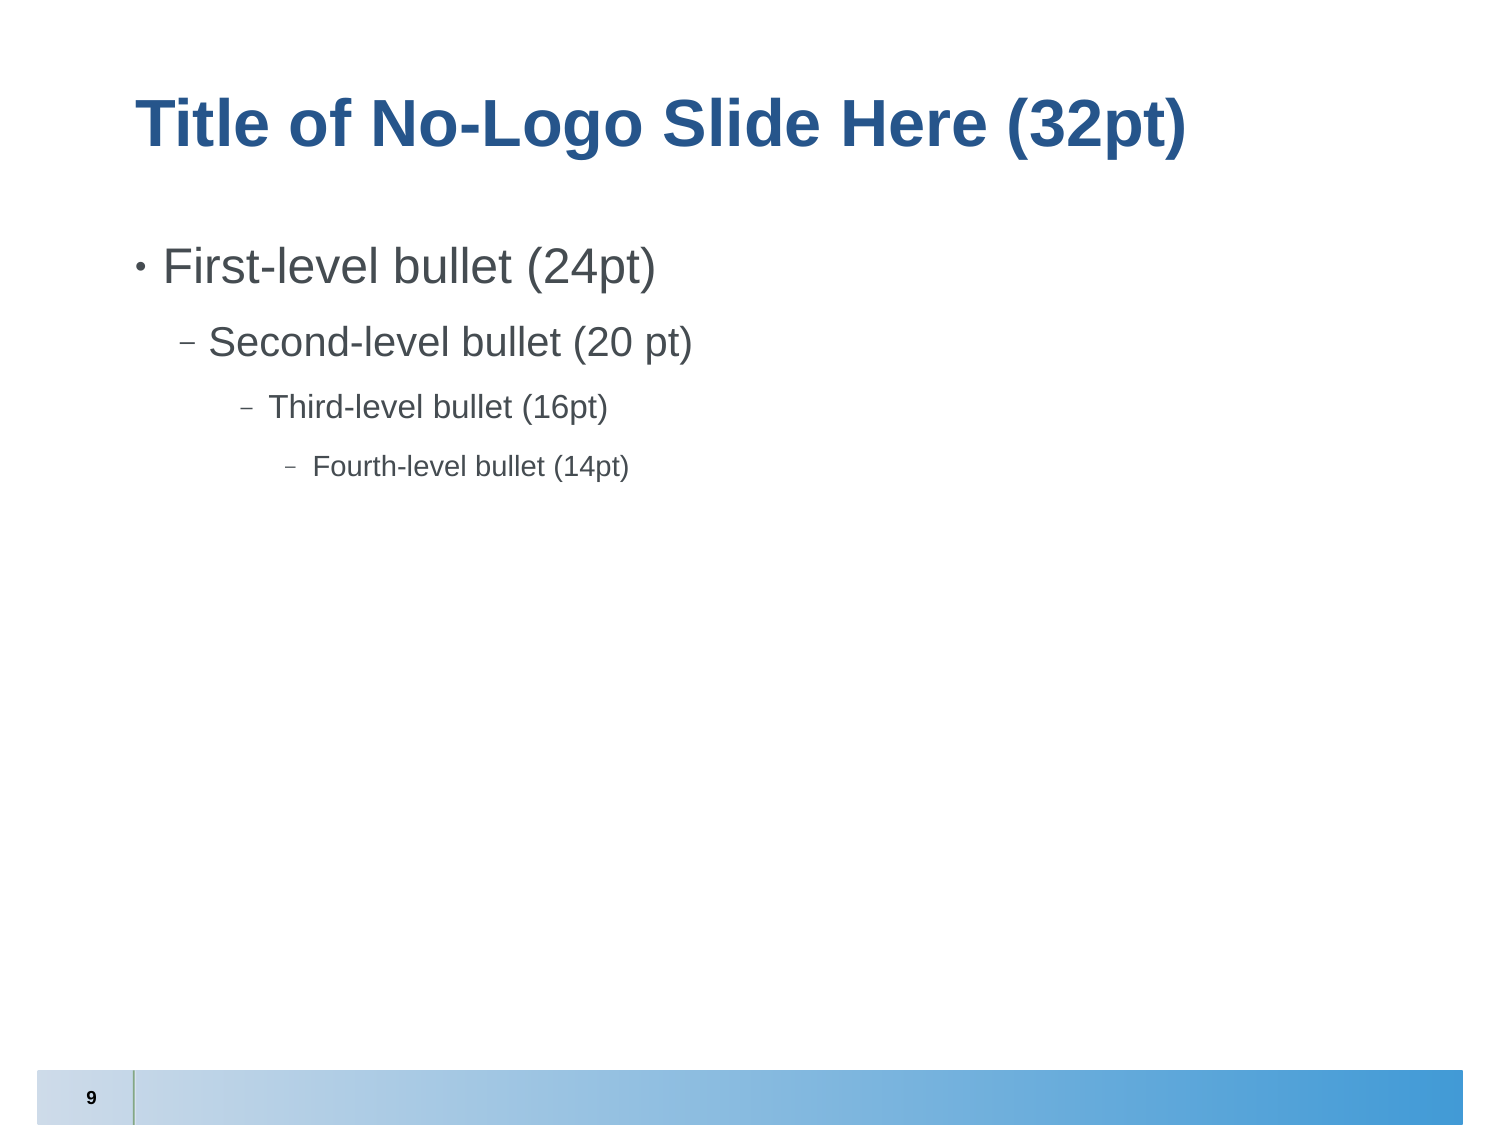

# Title of No-Logo Slide Here (32pt)
First-level bullet (24pt)
Second-level bullet (20 pt)
Third-level bullet (16pt)
Fourth-level bullet (14pt)